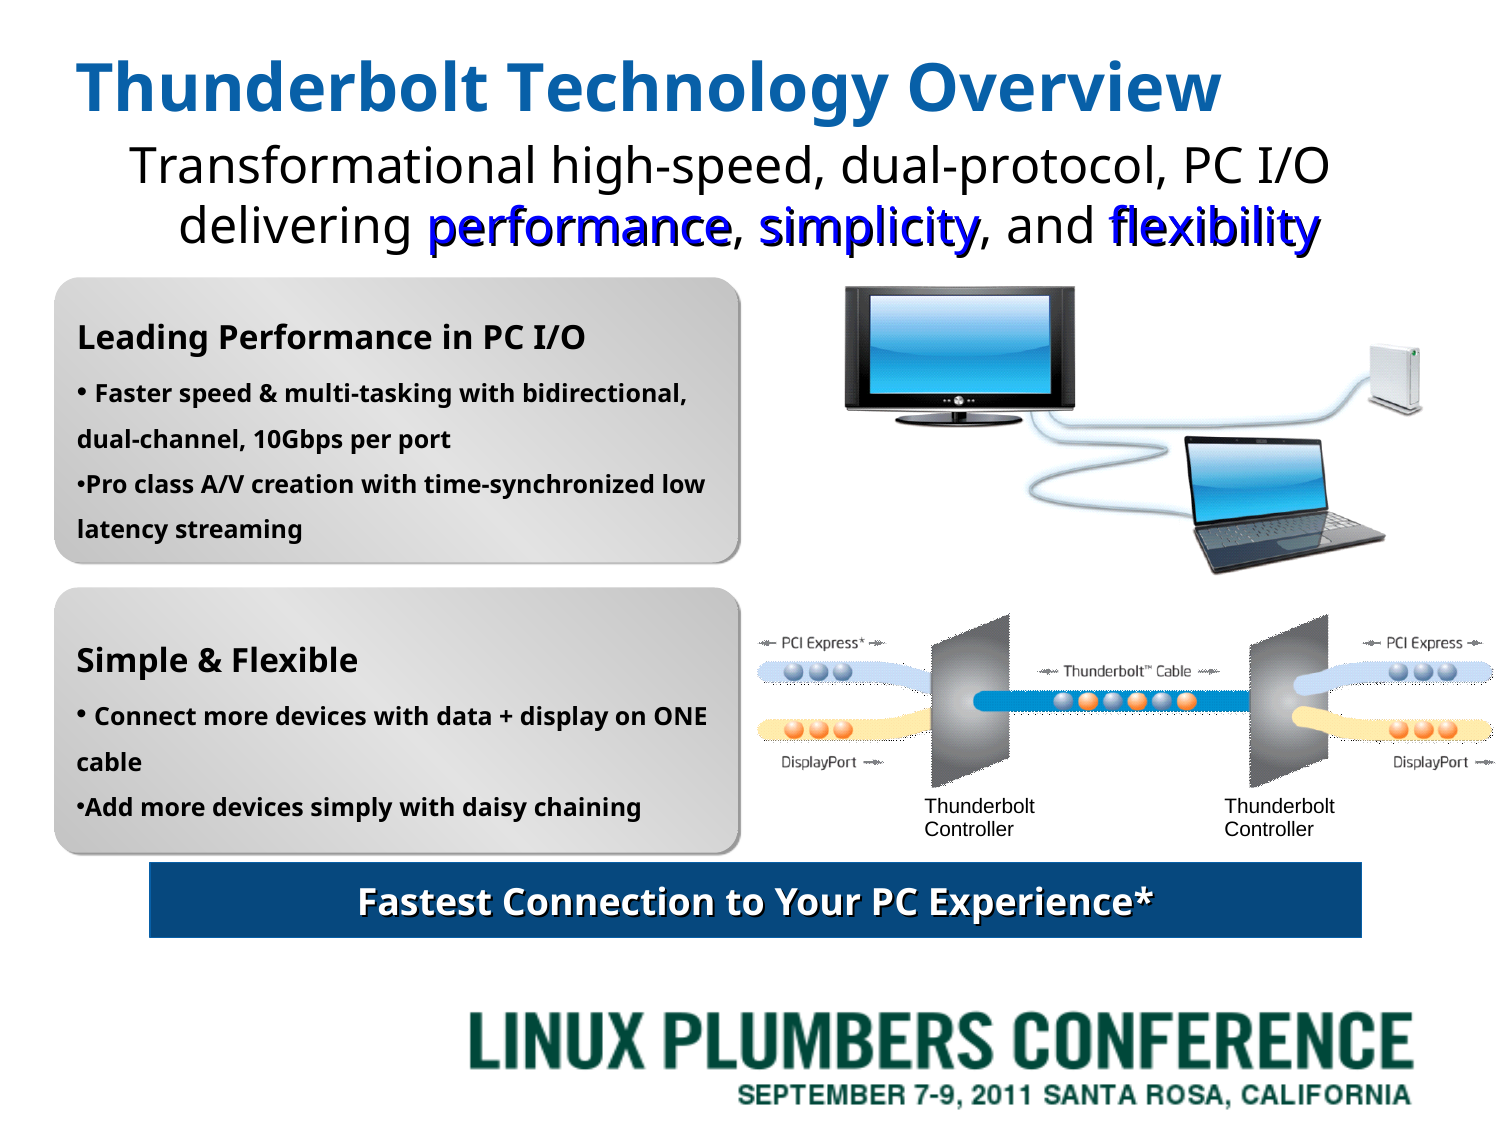

# Thunderbolt Technology Overview
Transformational high-speed, dual-protocol, PC I/O delivering performance, simplicity, and flexibility
Leading Performance in PC I/O
 Faster speed & multi-tasking with bidirectional, dual-channel, 10Gbps per port
Pro class A/V creation with time-synchronized low latency streaming
Simple & Flexible
 Connect more devices with data + display on ONE cable
Add more devices simply with daisy chaining
Thunderbolt
Controller
Thunderbolt
Controller
Fastest Connection to Your PC Experience*